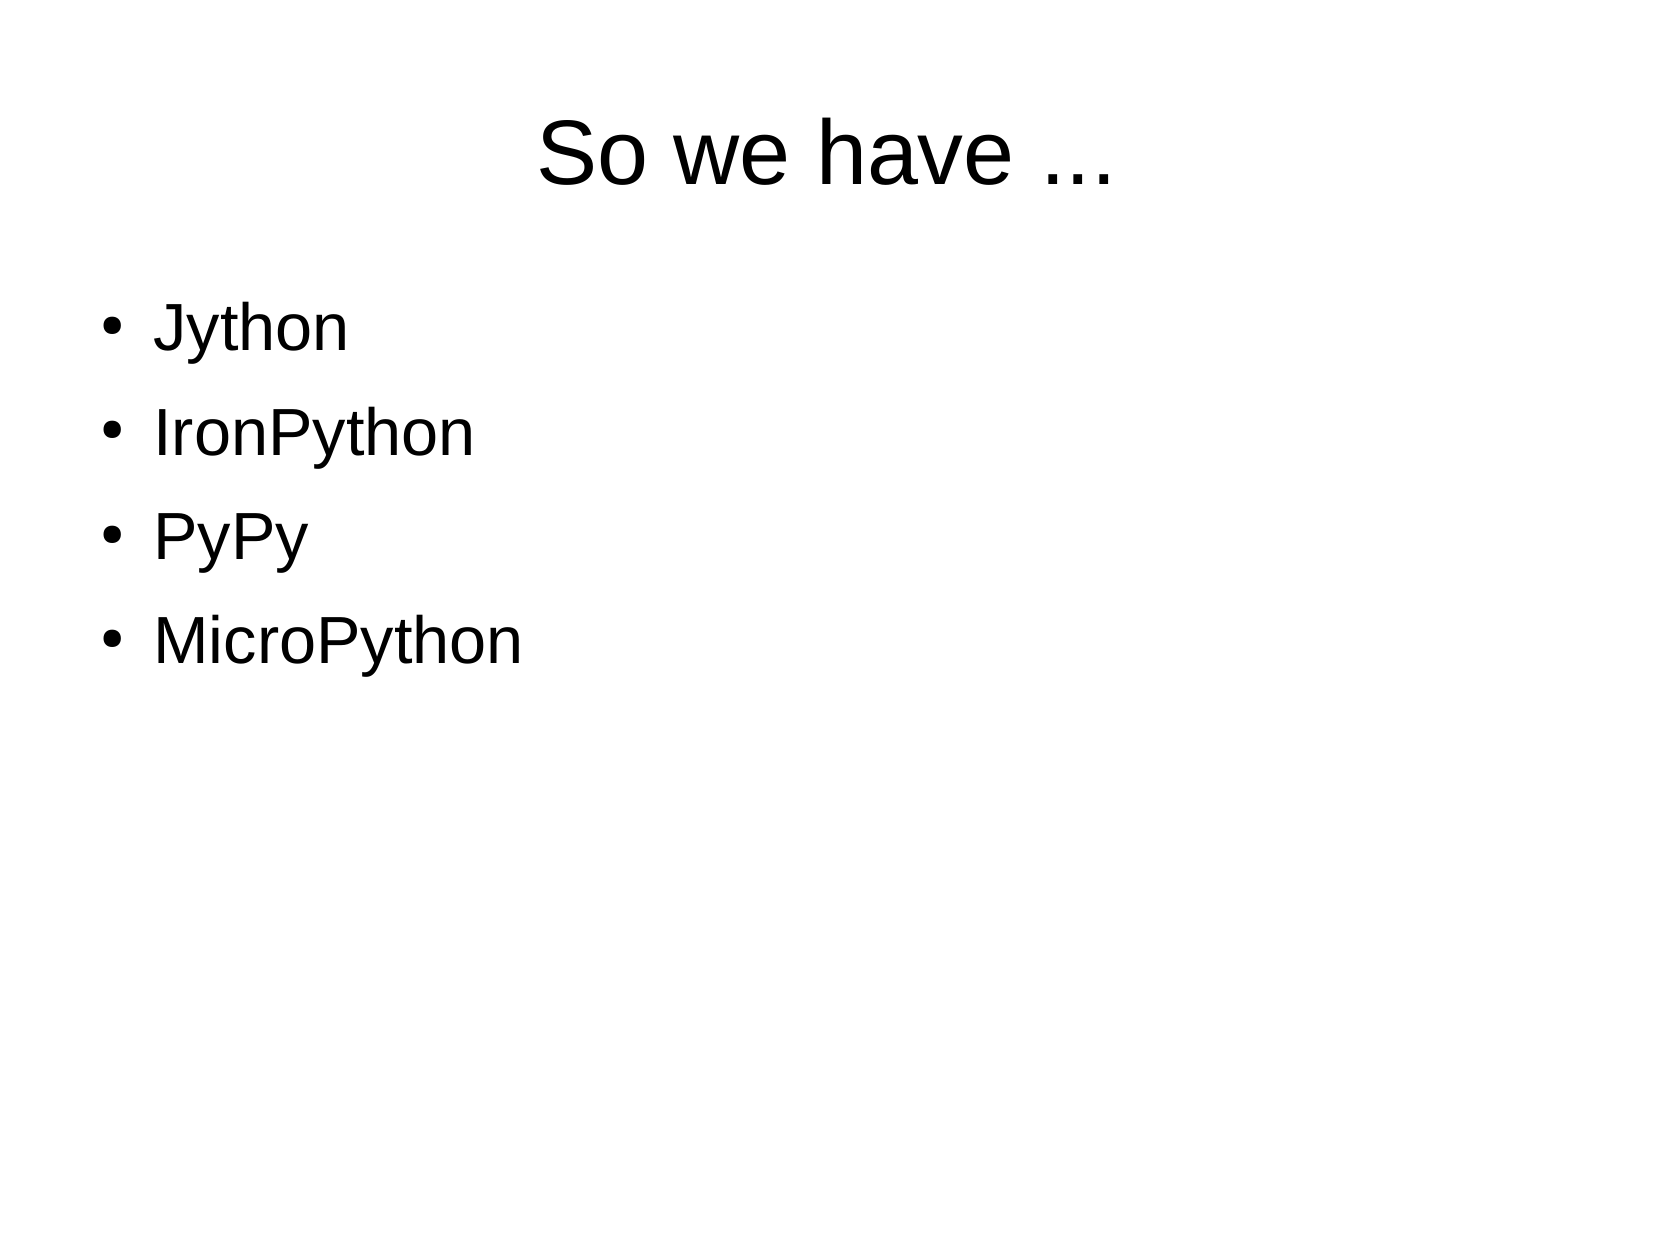

# So we have ...
Jython
IronPython
PyPy
MicroPython